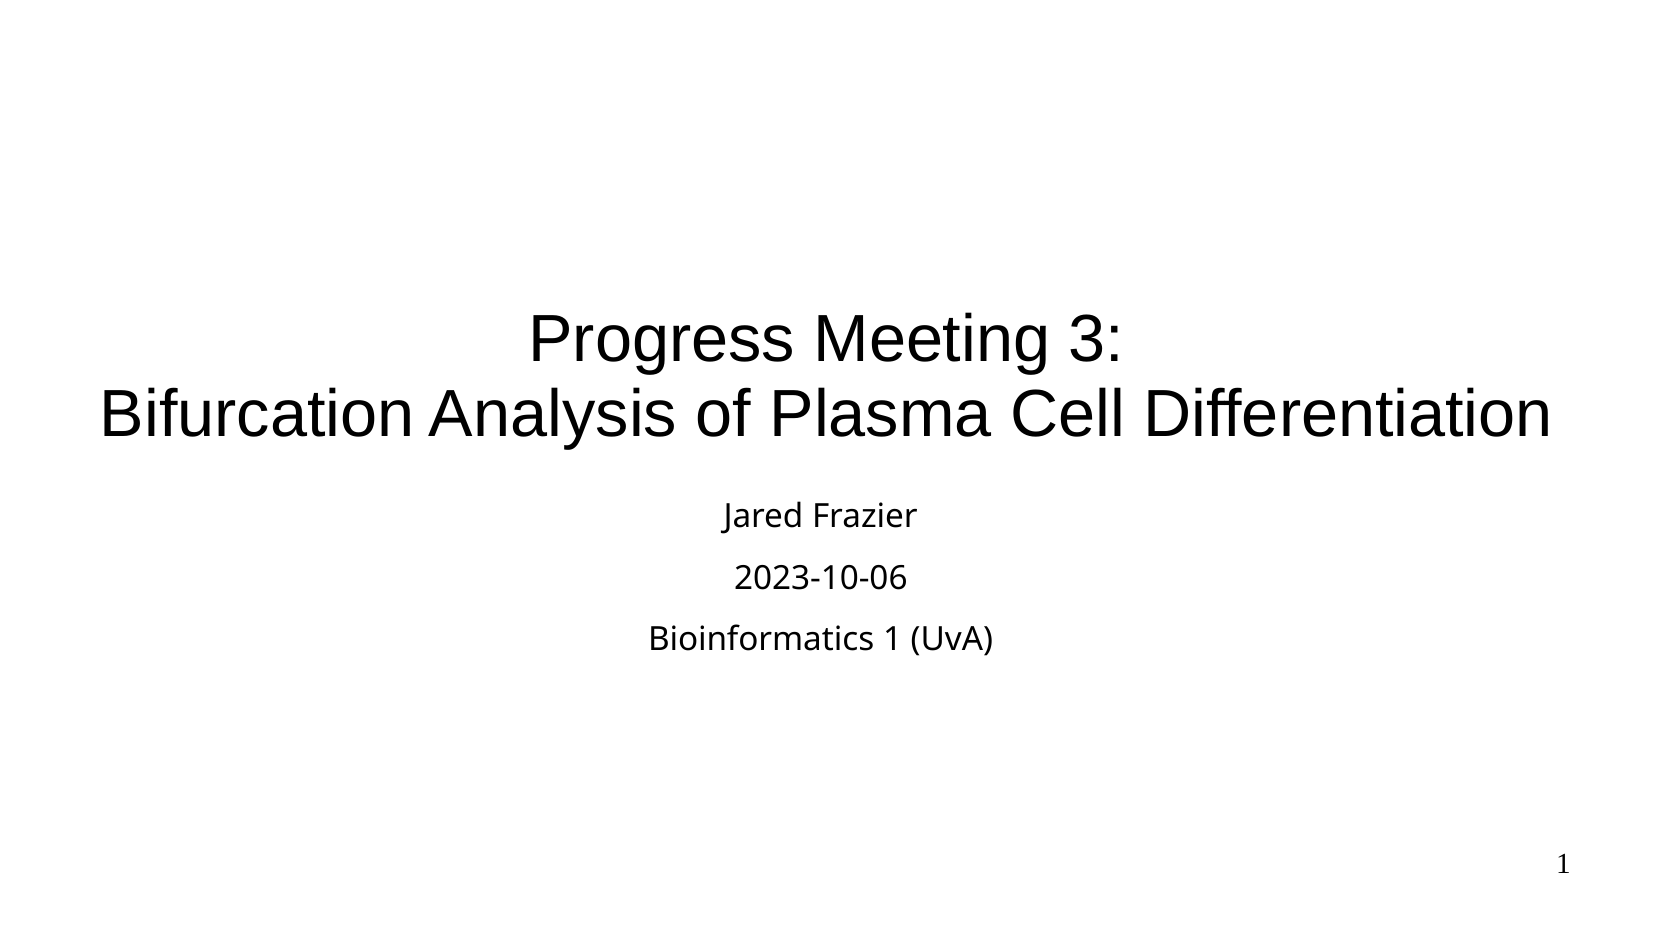

# Progress Meeting 3:
Bifurcation Analysis of Plasma Cell Differentiation
Jared Frazier
2023-10-06
Bioinformatics 1 (UvA)
1